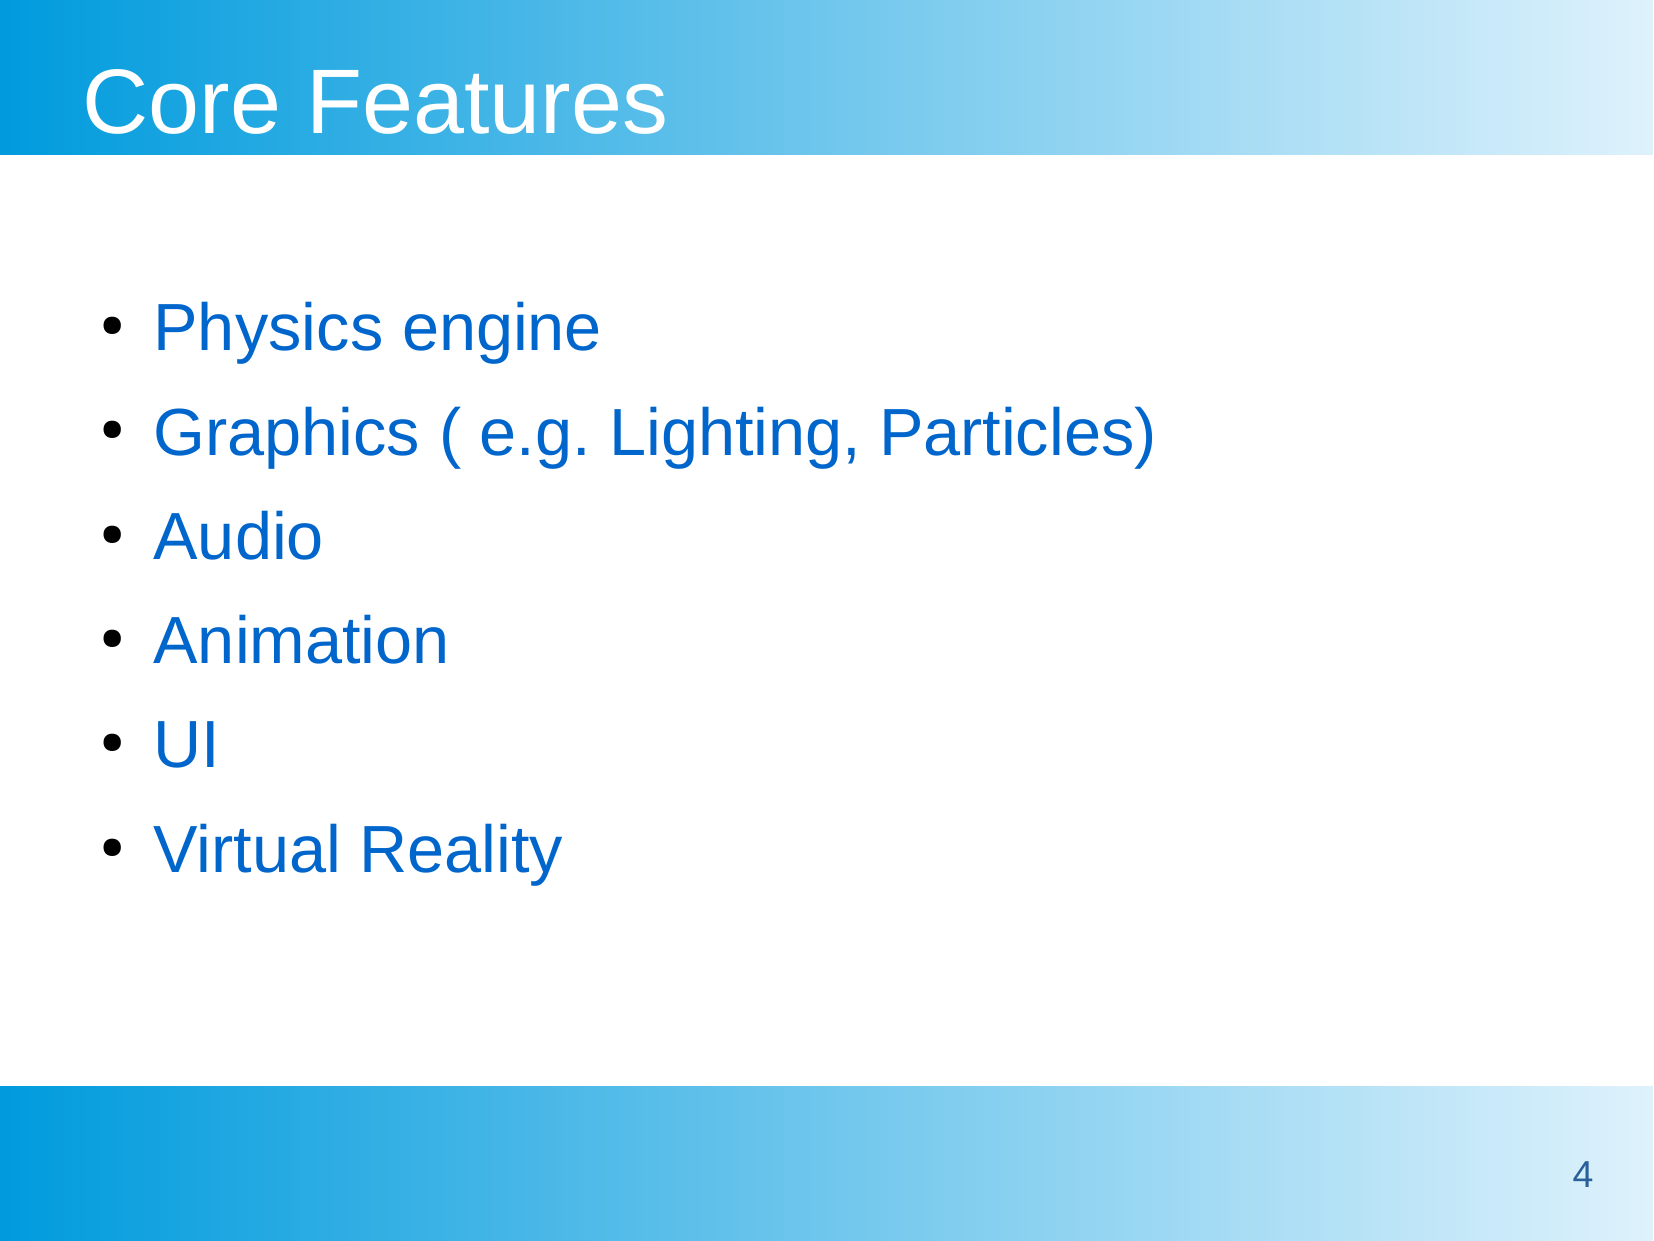

# Core Features
Physics engine
Graphics ( e.g. Lighting, Particles)
Audio
Animation
UI
Virtual Reality